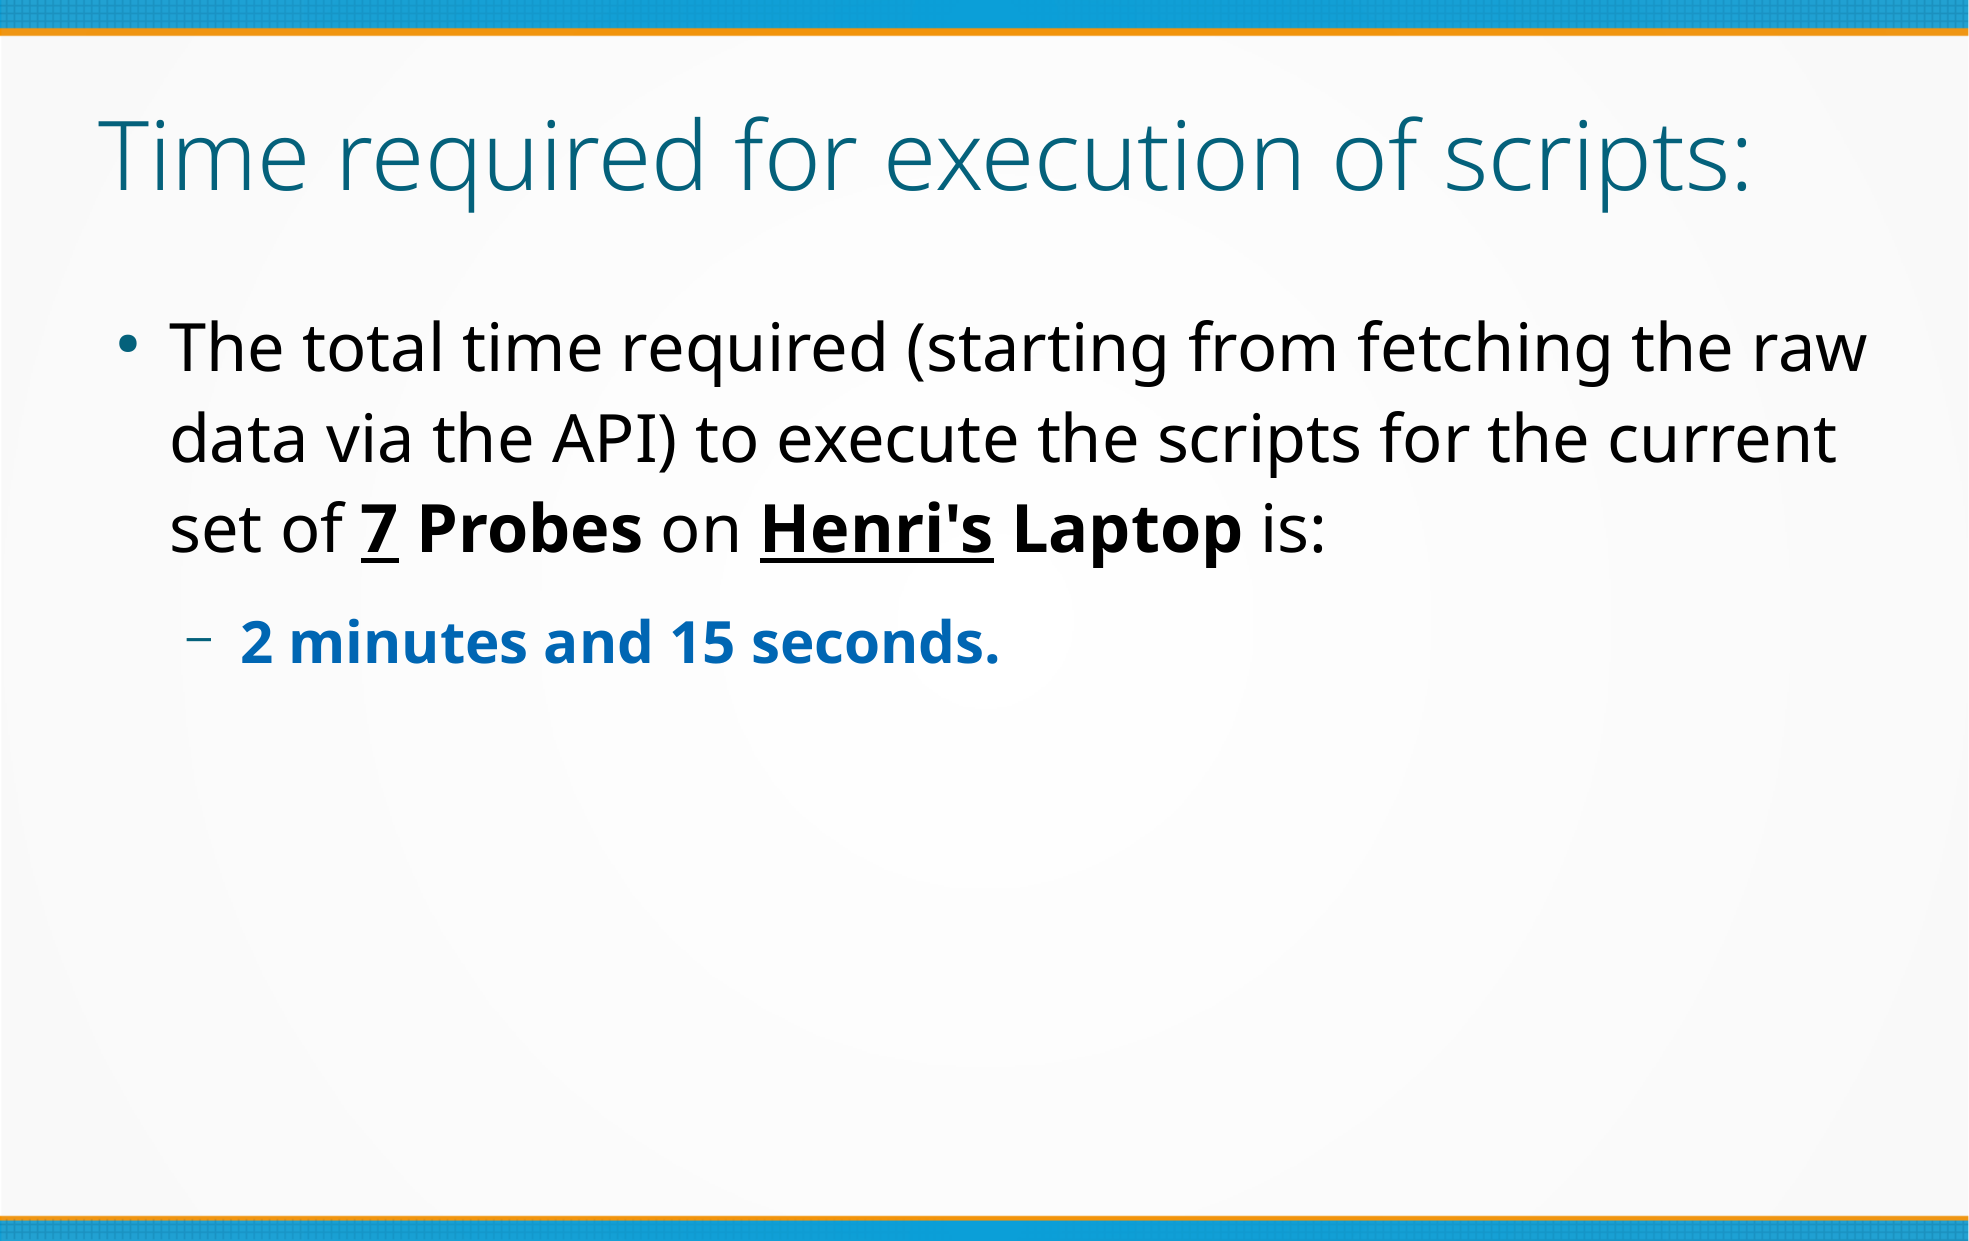

# Time required for execution of scripts:
The total time required (starting from fetching the raw data via the API) to execute the scripts for the current set of 7 Probes on Henri's Laptop is:
2 minutes and 15 seconds.